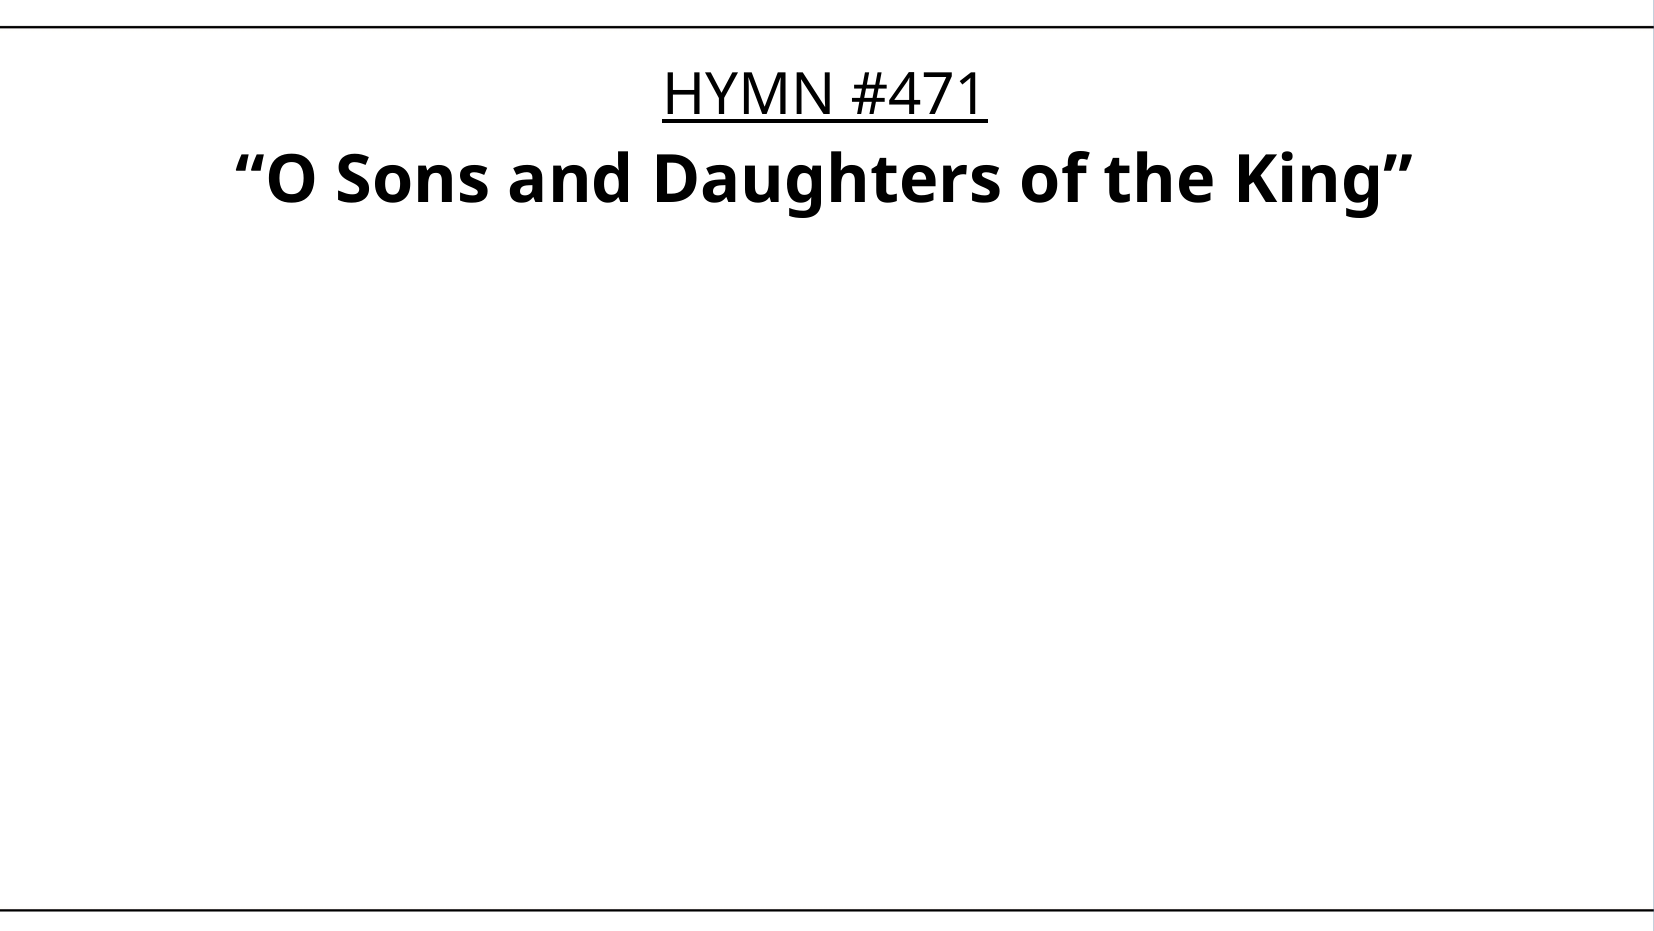

HYMN #471
“O Sons and Daughters of the King”